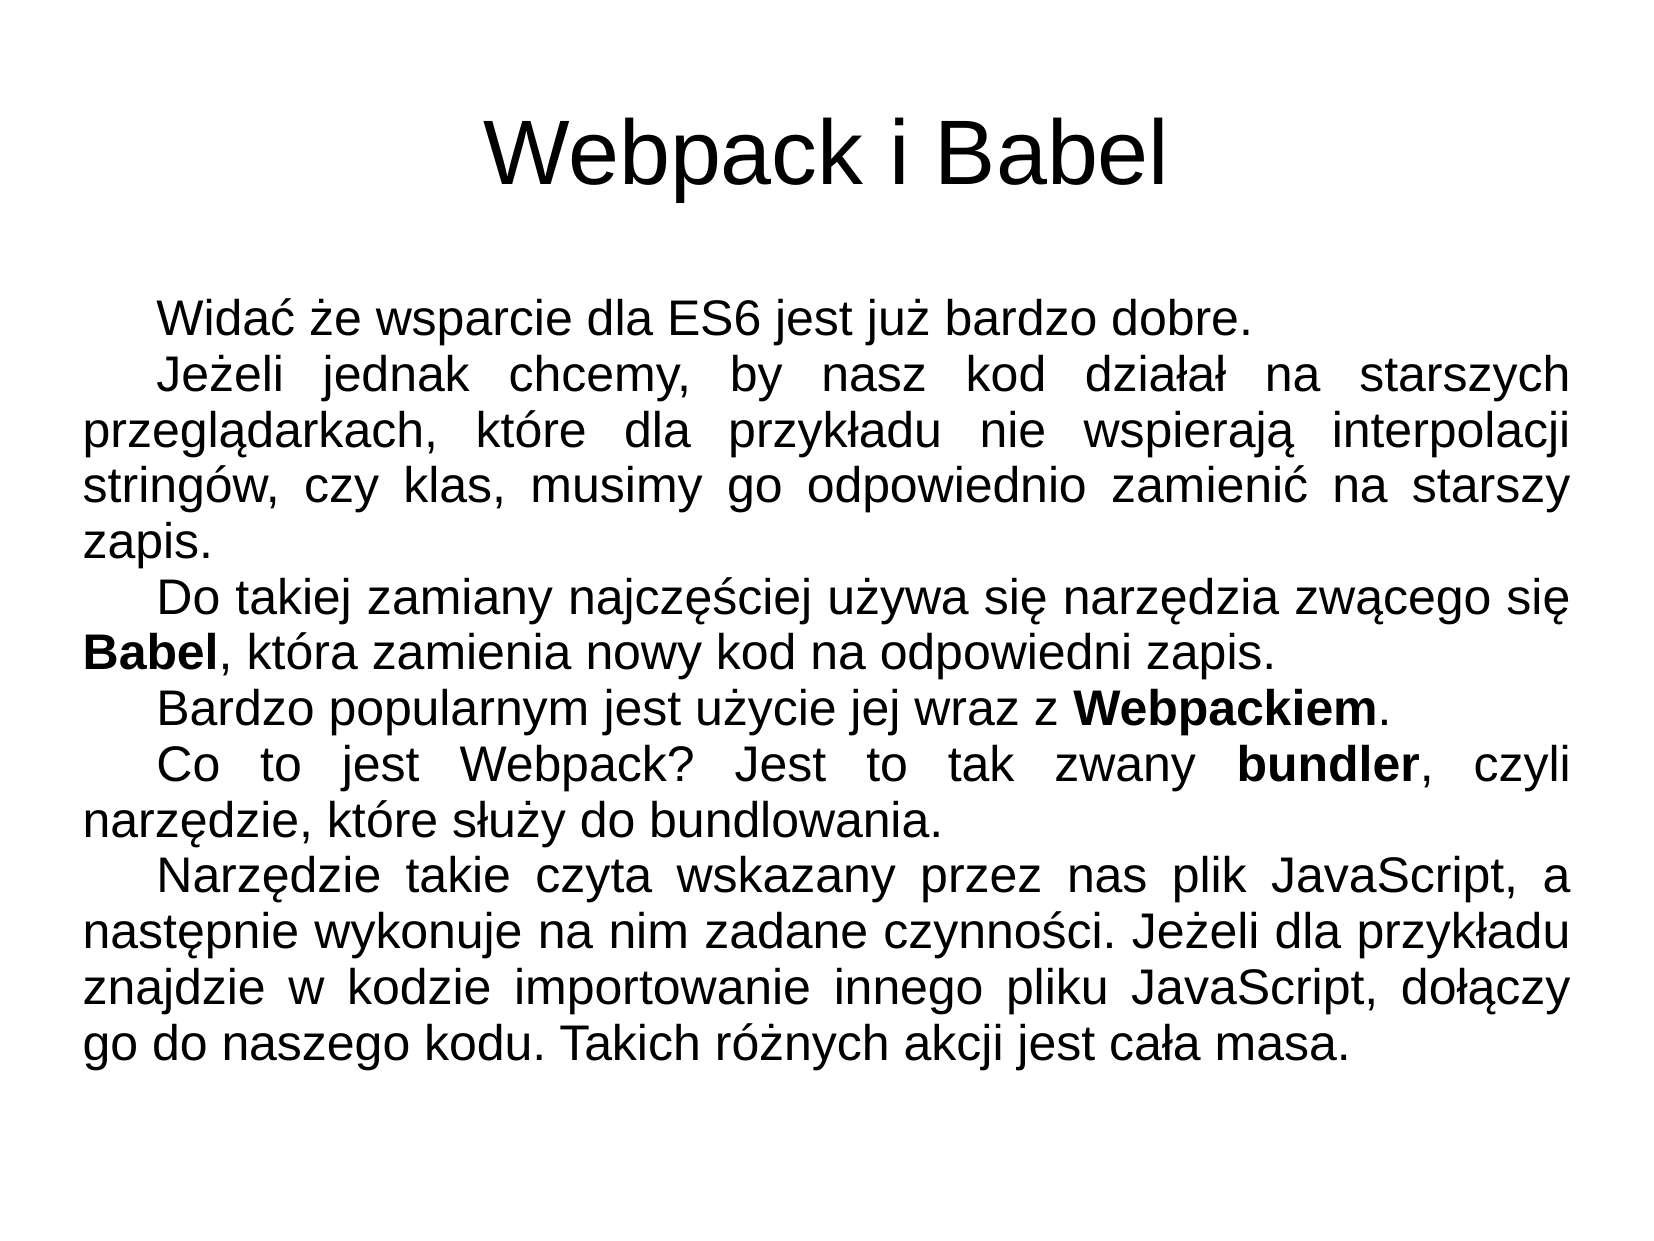

# Webpack i Babel
	Widać że wsparcie dla ES6 jest już bardzo dobre.
	Jeżeli jednak chcemy, by nasz kod działał na starszych przeglądarkach, które dla przykładu nie wspierają interpolacji stringów, czy klas, musimy go odpowiednio zamienić na starszy zapis.
	Do takiej zamiany najczęściej używa się narzędzia zwącego się Babel, która zamienia nowy kod na odpowiedni zapis.
	Bardzo popularnym jest użycie jej wraz z Webpackiem.
	Co to jest Webpack? Jest to tak zwany bundler, czyli narzędzie, które służy do bundlowania.
	Narzędzie takie czyta wskazany przez nas plik JavaScript, a następnie wykonuje na nim zadane czynności. Jeżeli dla przykładu znajdzie w kodzie importowanie innego pliku JavaScript, dołączy go do naszego kodu. Takich różnych akcji jest cała masa.